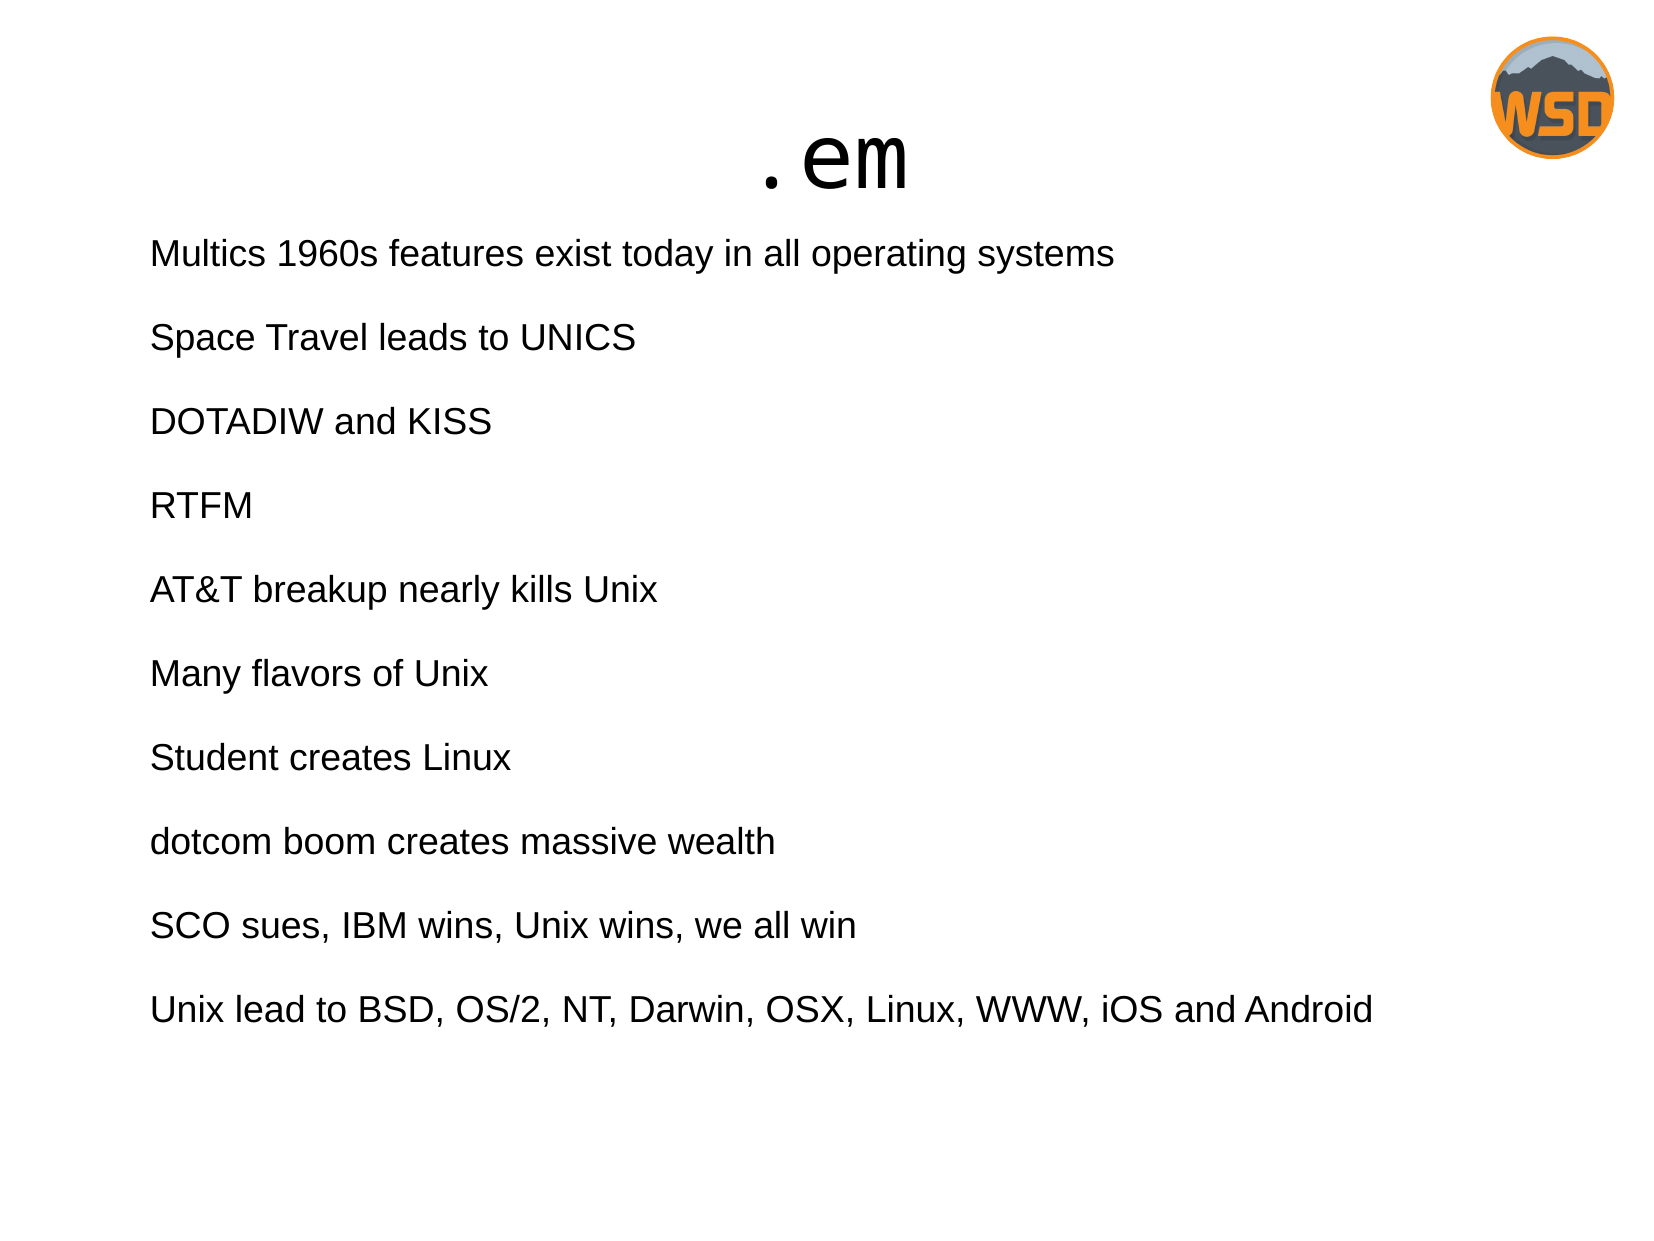

# .em
Multics 1960s features exist today in all operating systems
Space Travel leads to UNICS
DOTADIW and KISS
RTFM
AT&T breakup nearly kills Unix
Many flavors of Unix
Student creates Linux
dotcom boom creates massive wealth
SCO sues, IBM wins, Unix wins, we all win
Unix lead to BSD, OS/2, NT, Darwin, OSX, Linux, WWW, iOS and Android